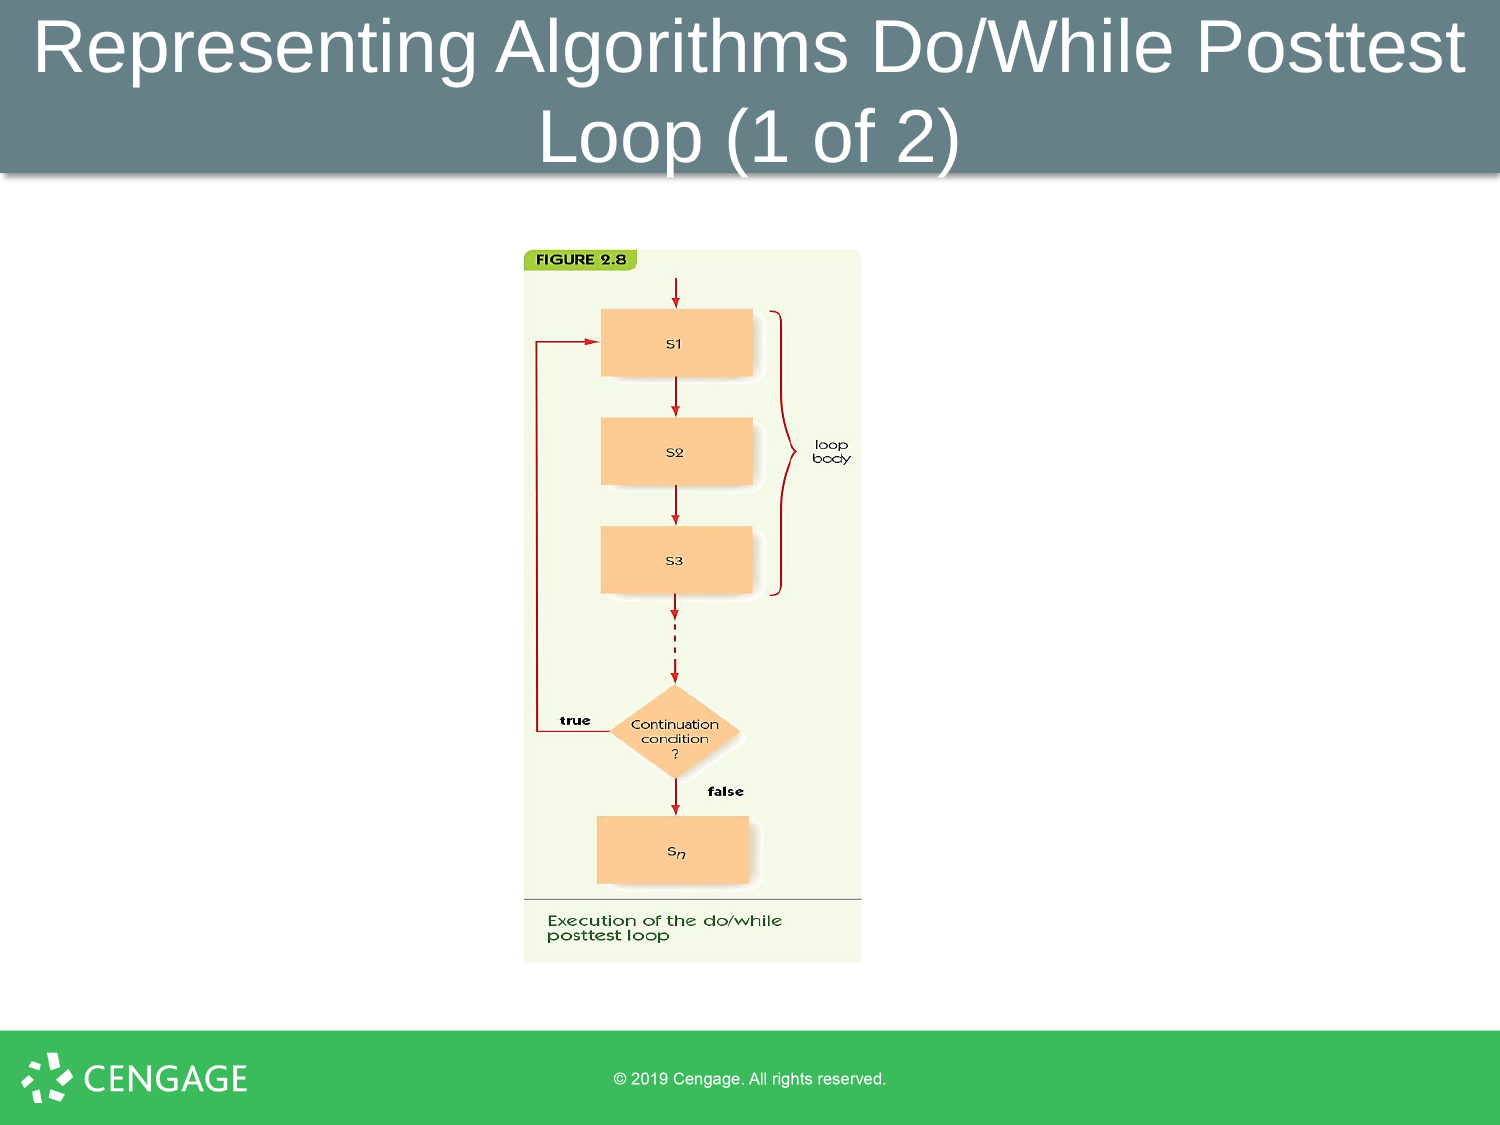

# Representing Algorithms Do/While Posttest Loop (1 of 2)